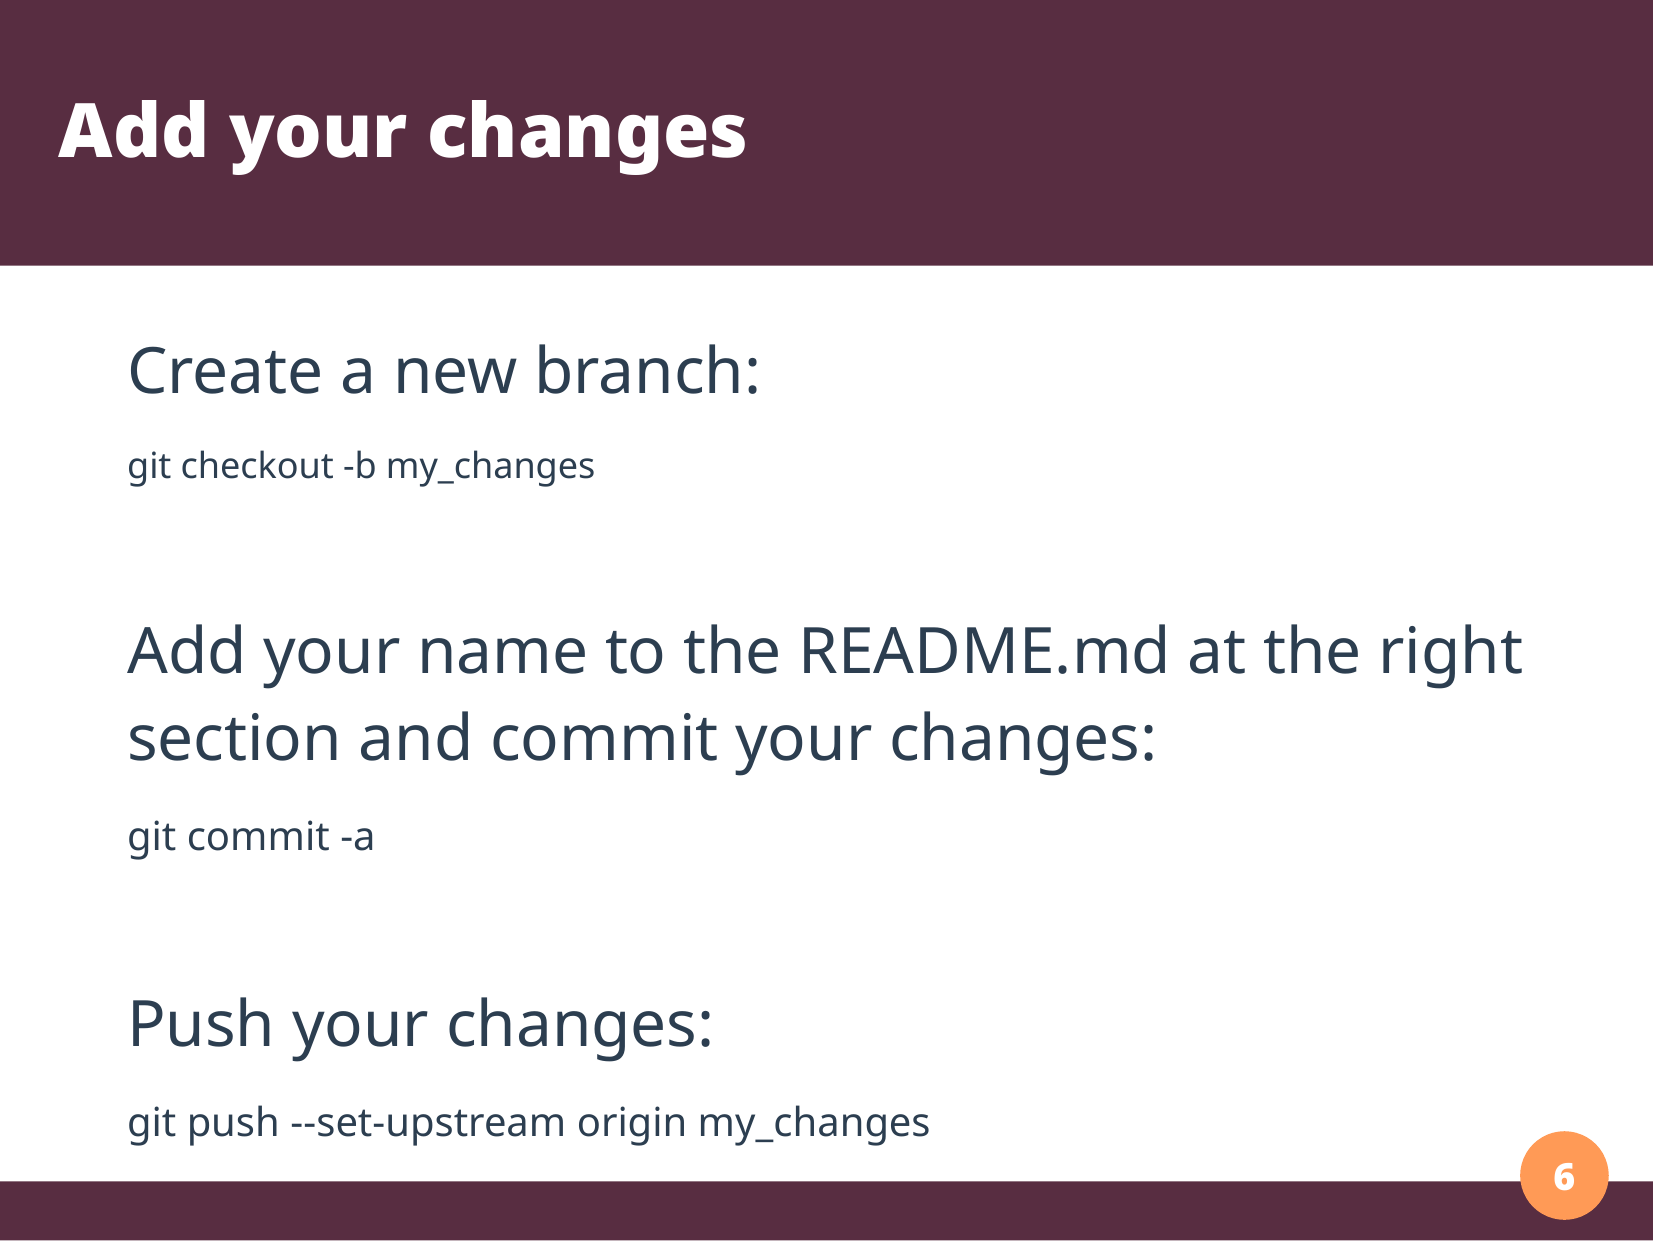

# Add your changes
Create a new branch:
git checkout -b my_changes
Add your name to the README.md at the right section and commit your changes:
git commit -a
Push your changes:
git push --set-upstream origin my_changes
6